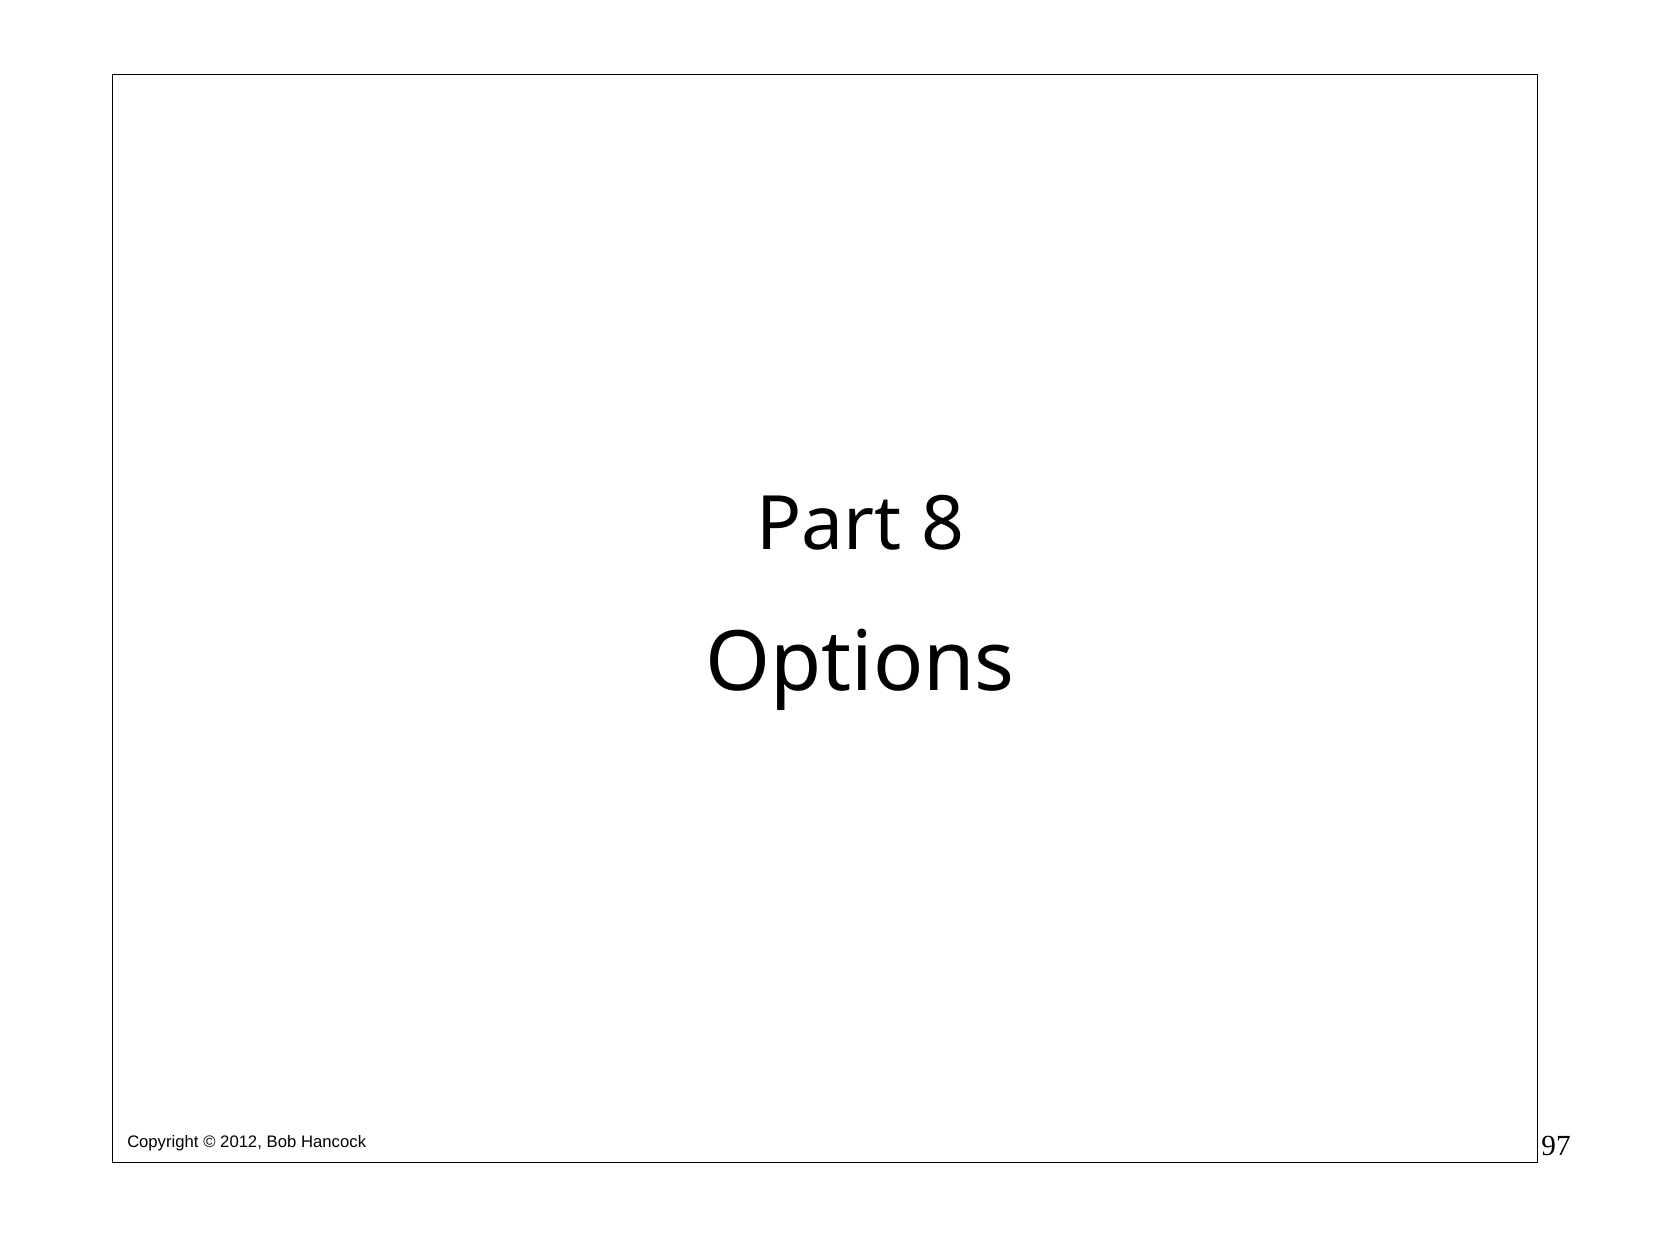

#
Part 8
Options
Copyright © 2012, Bob Hancock
97